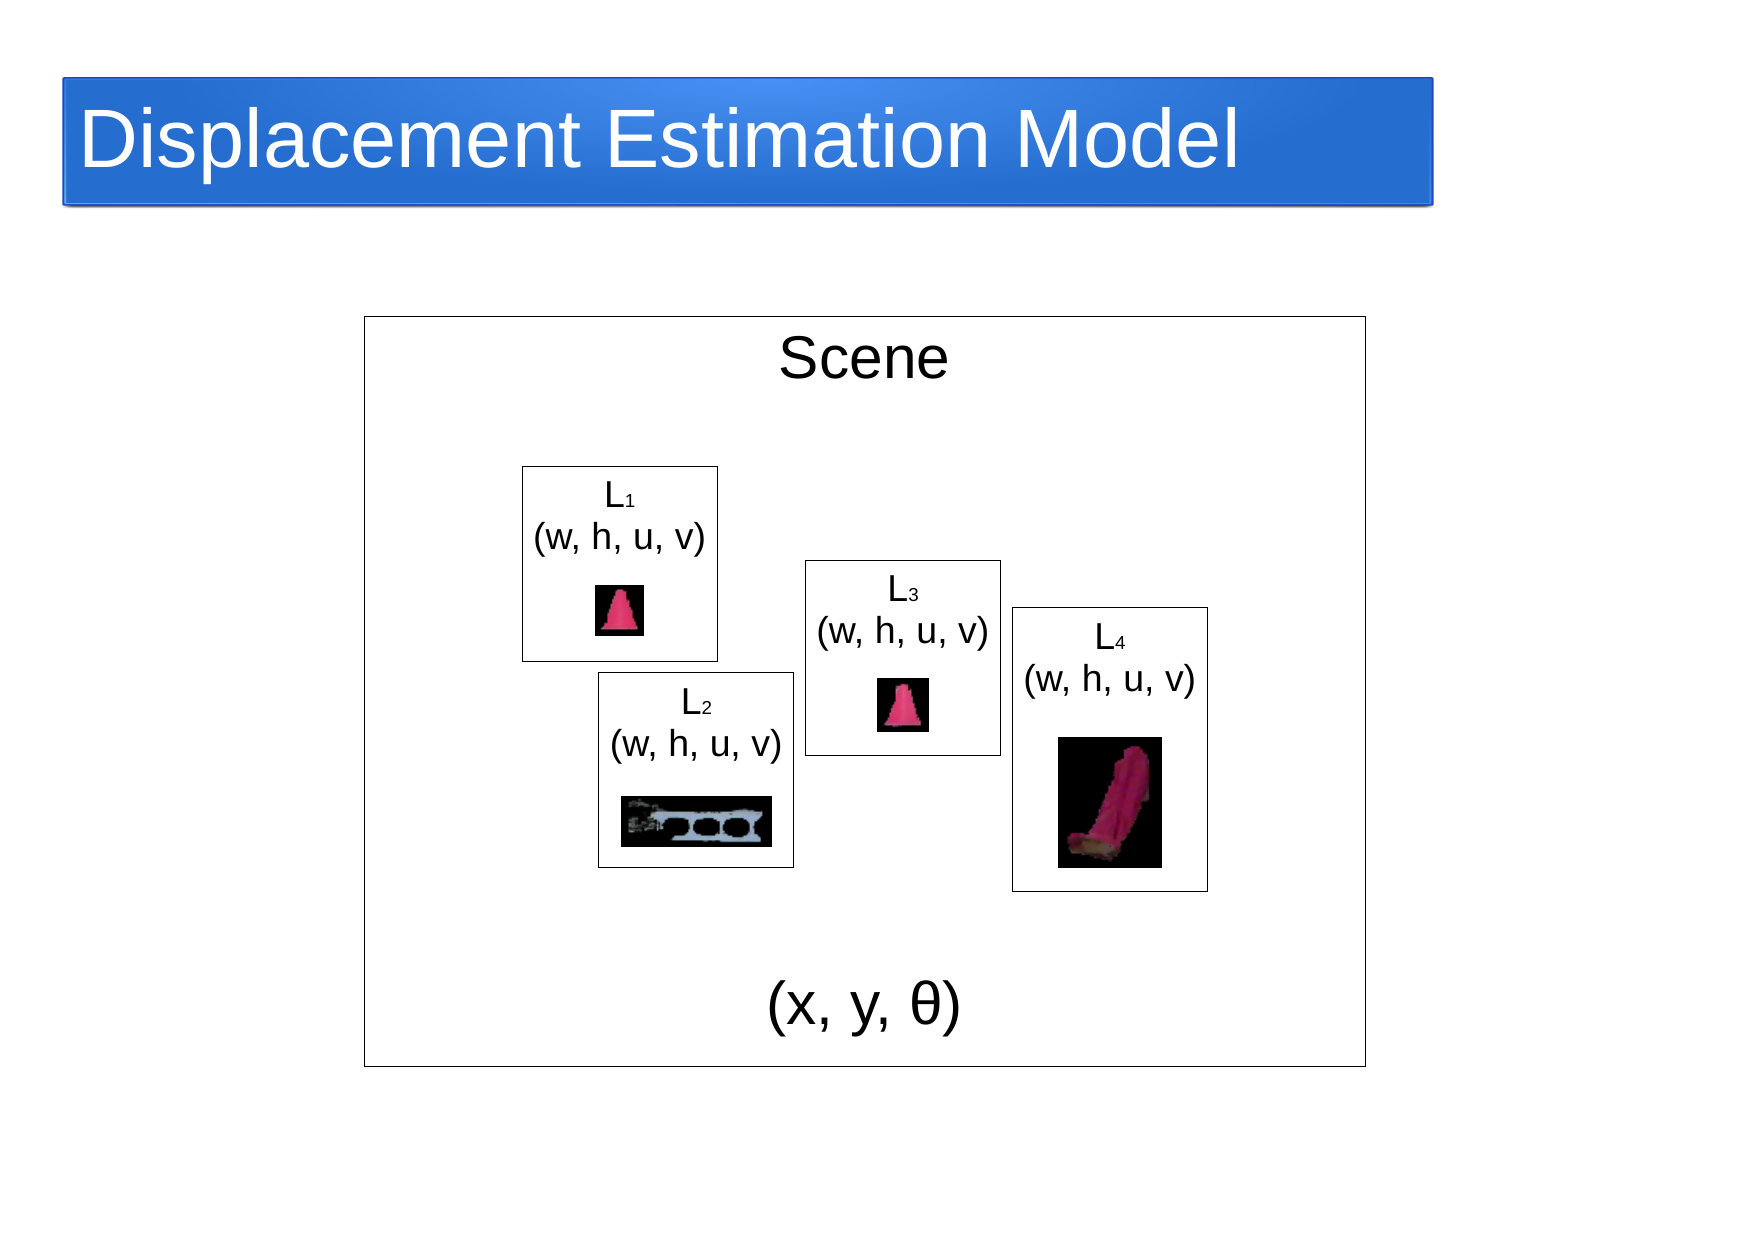

# Displacement Estimation Model
Scene
L1
(w, h, u, v)
L3
(w, h, u, v)
L4
(w, h, u, v)
L2
(w, h, u, v)
(x, y, θ)